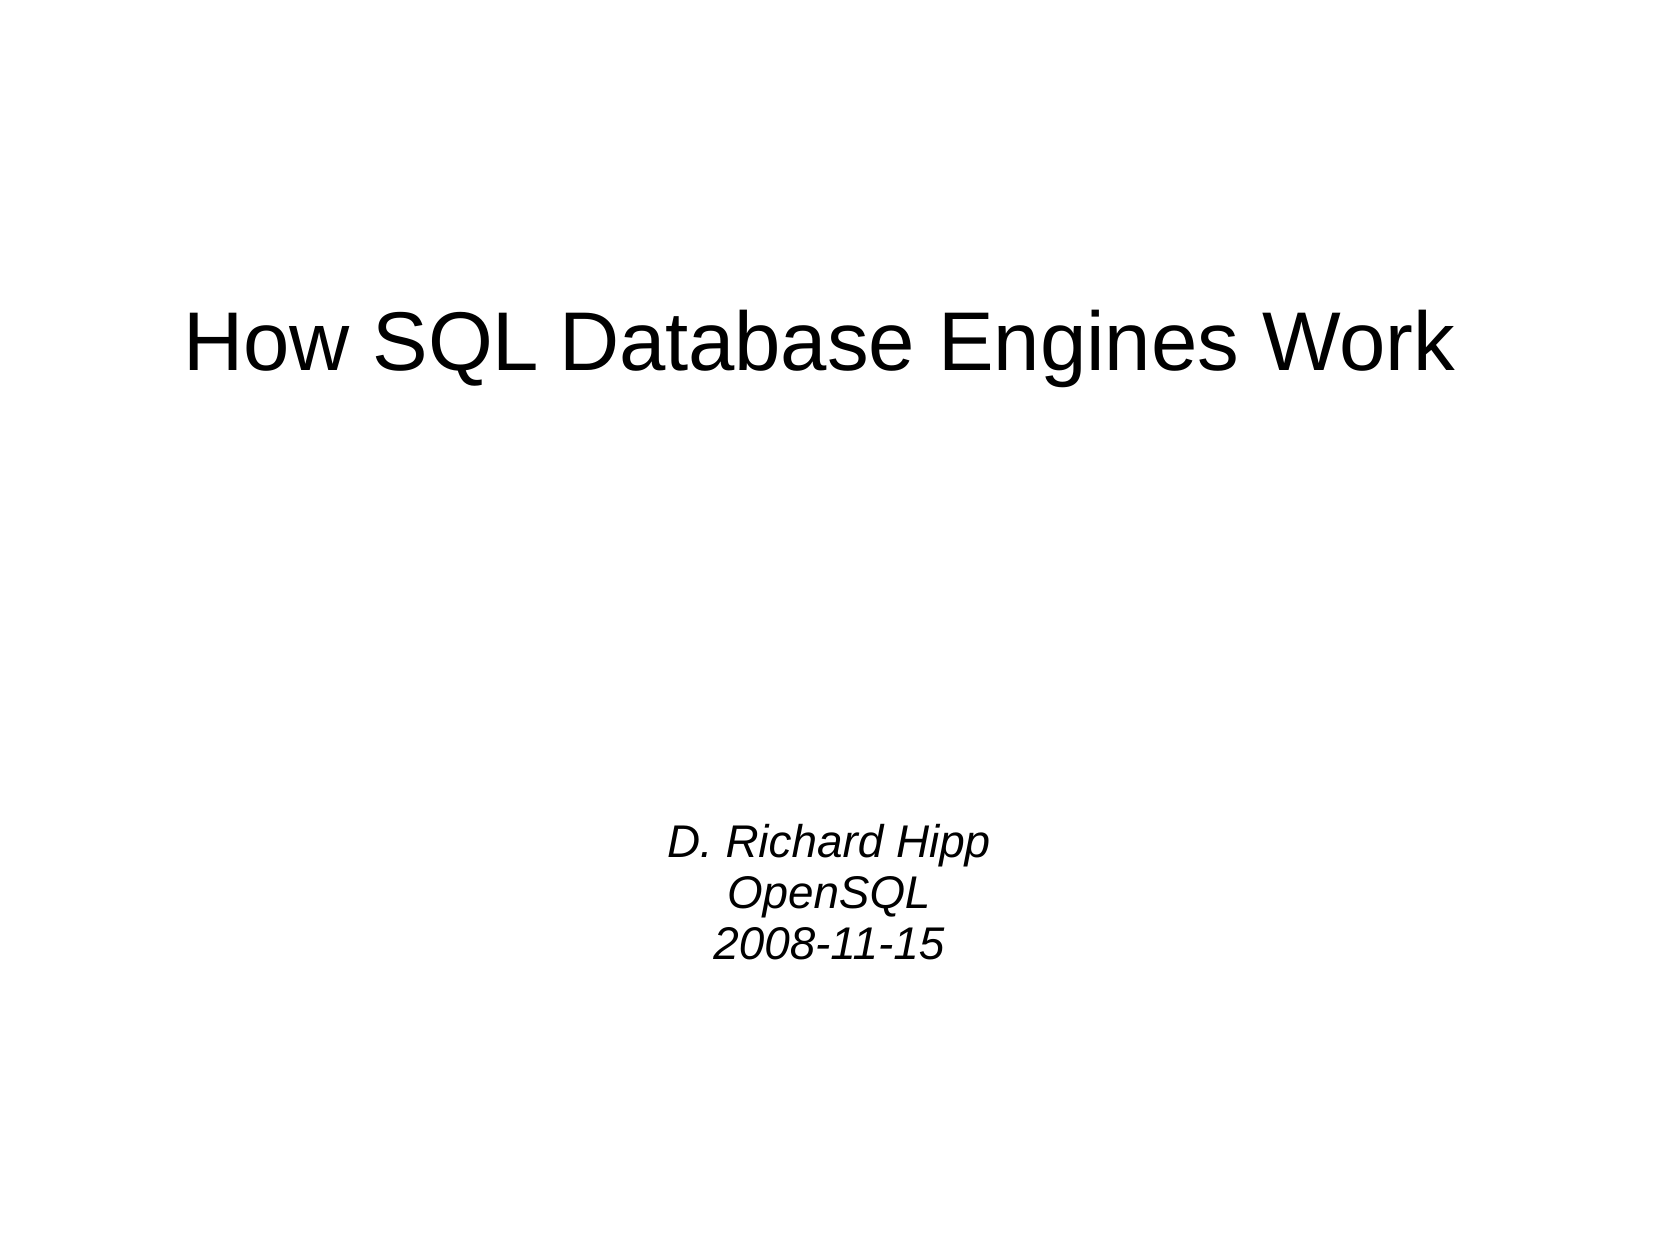

How SQL Database Engines Work
D. Richard Hipp
OpenSQL
2008-11-15